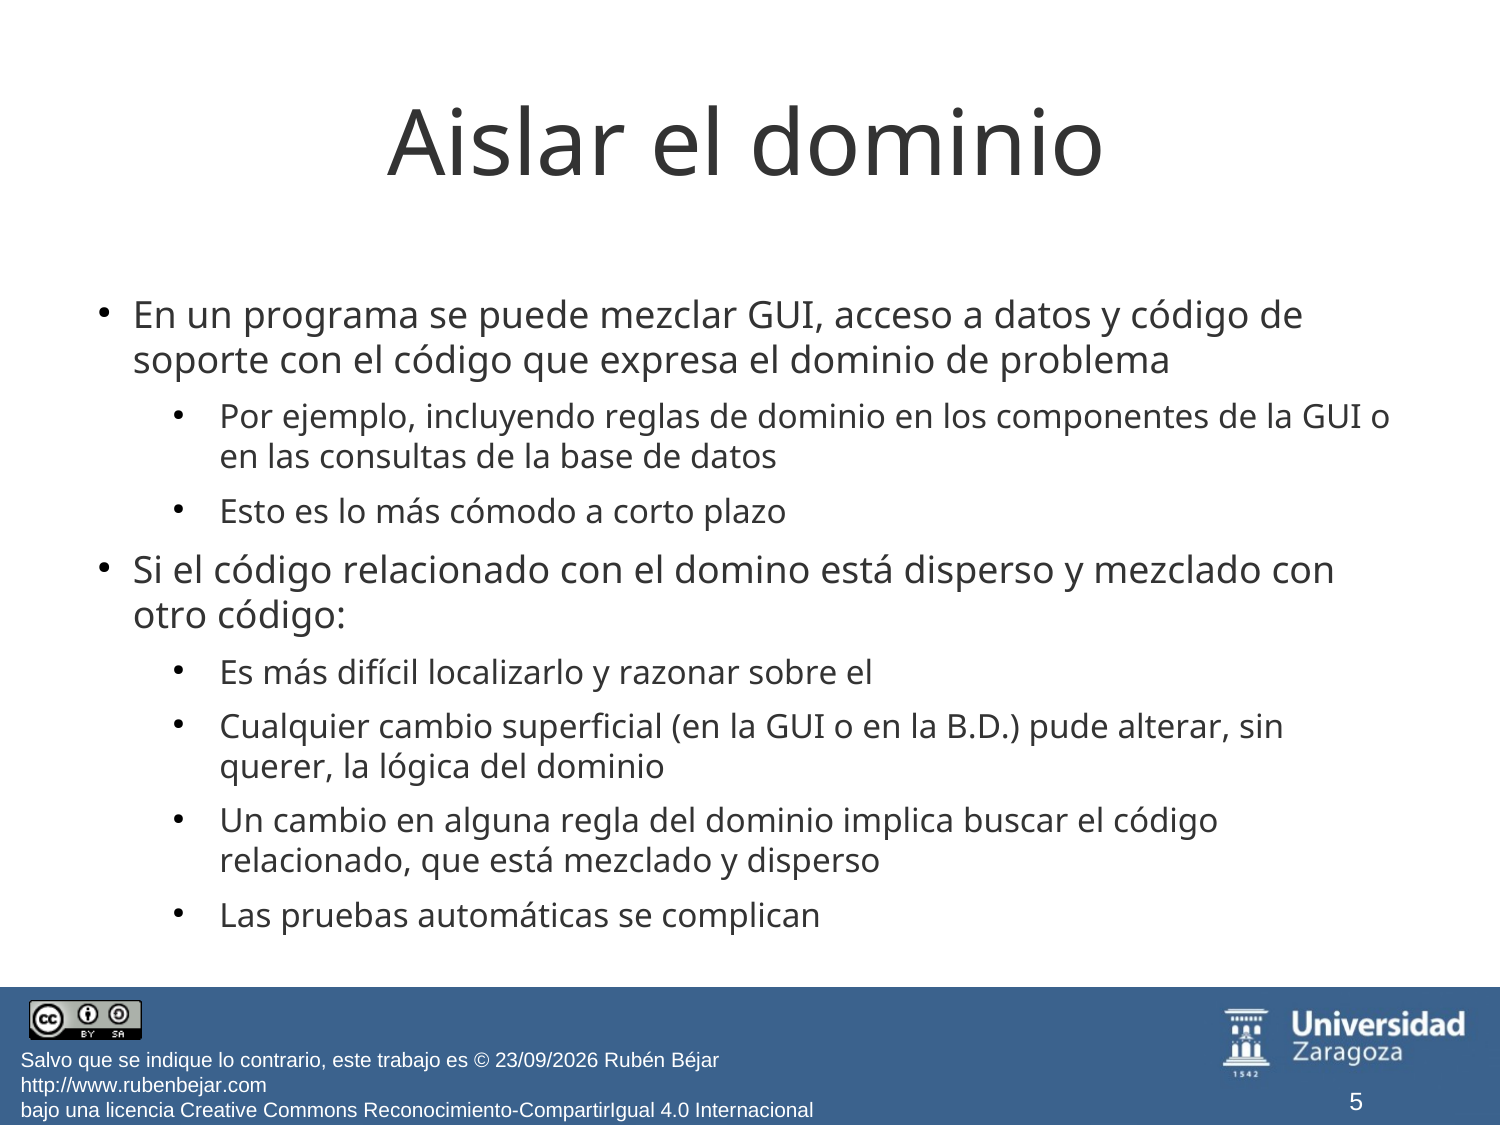

# Aislar el dominio
En un programa se puede mezclar GUI, acceso a datos y código de soporte con el código que expresa el dominio de problema
Por ejemplo, incluyendo reglas de dominio en los componentes de la GUI o en las consultas de la base de datos
Esto es lo más cómodo a corto plazo
Si el código relacionado con el domino está disperso y mezclado con otro código:
Es más difícil localizarlo y razonar sobre el
Cualquier cambio superficial (en la GUI o en la B.D.) pude alterar, sin querer, la lógica del dominio
Un cambio en alguna regla del dominio implica buscar el código relacionado, que está mezclado y disperso
Las pruebas automáticas se complican